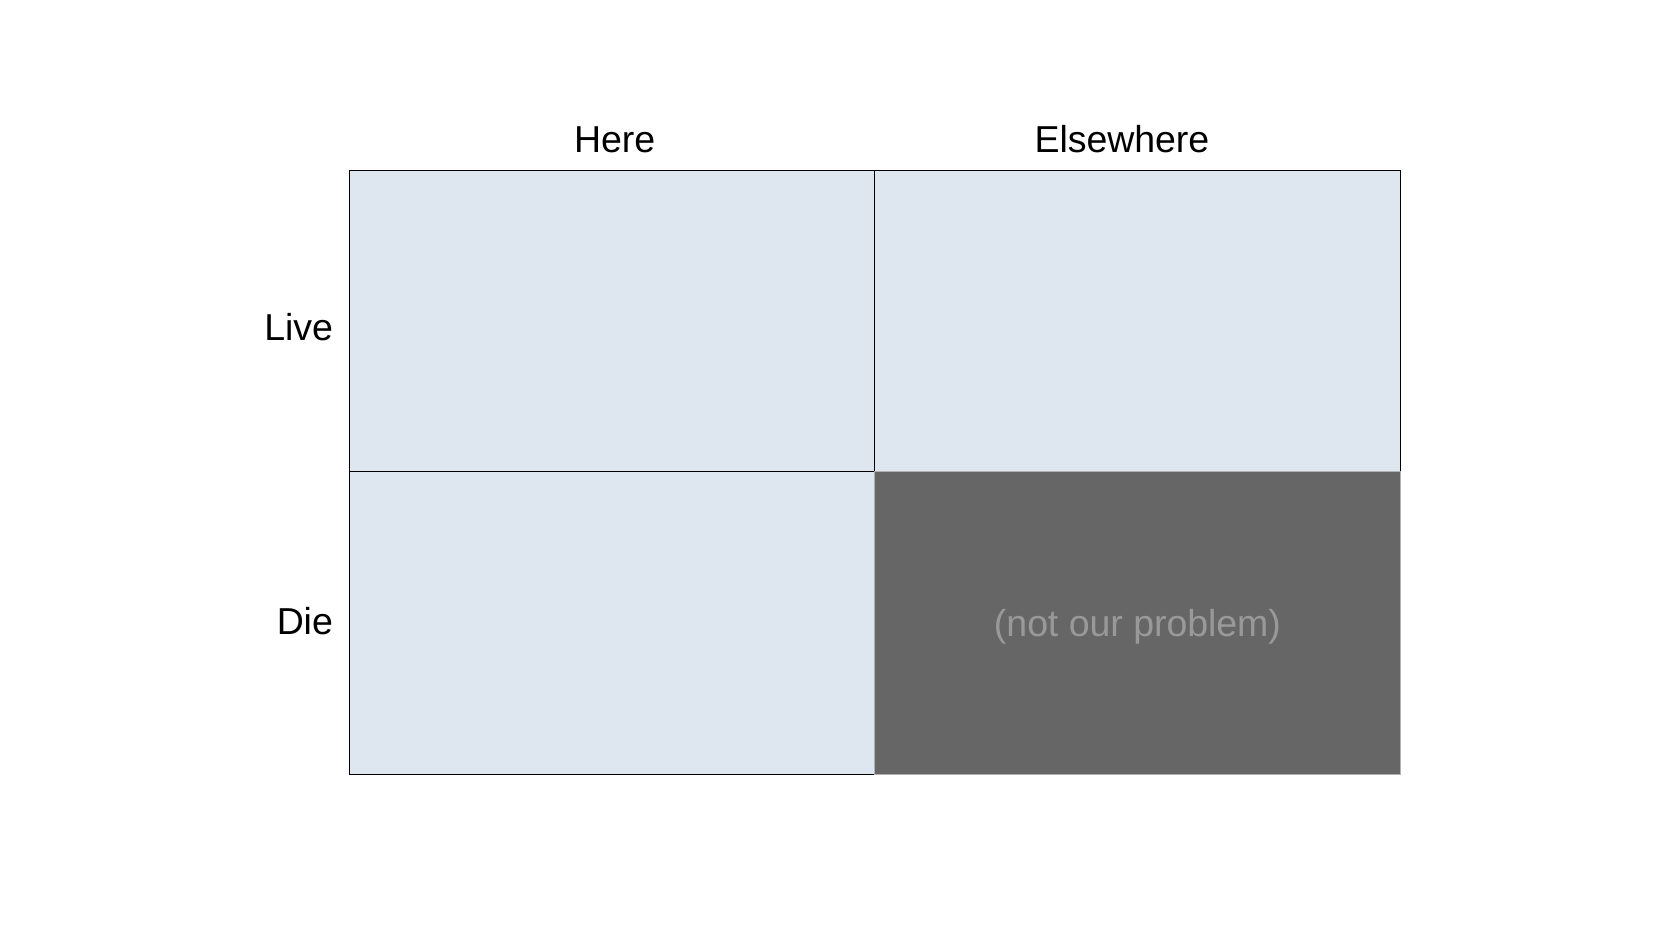

Here					 Elsewhere
Live
Die
(not our problem)